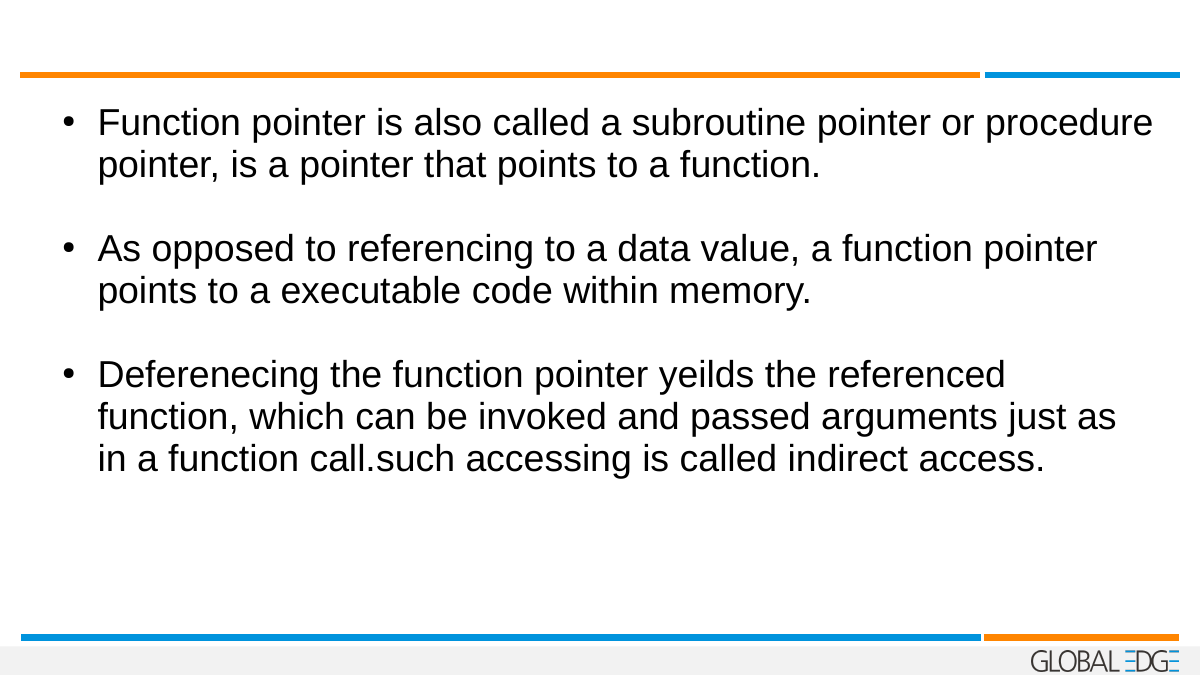

Function pointer is also called a subroutine pointer or procedure pointer, is a pointer that points to a function.
As opposed to referencing to a data value, a function pointer points to a executable code within memory.
Deferenecing the function pointer yeilds the referenced function, which can be invoked and passed arguments just as in a function call.such accessing is called indirect access.